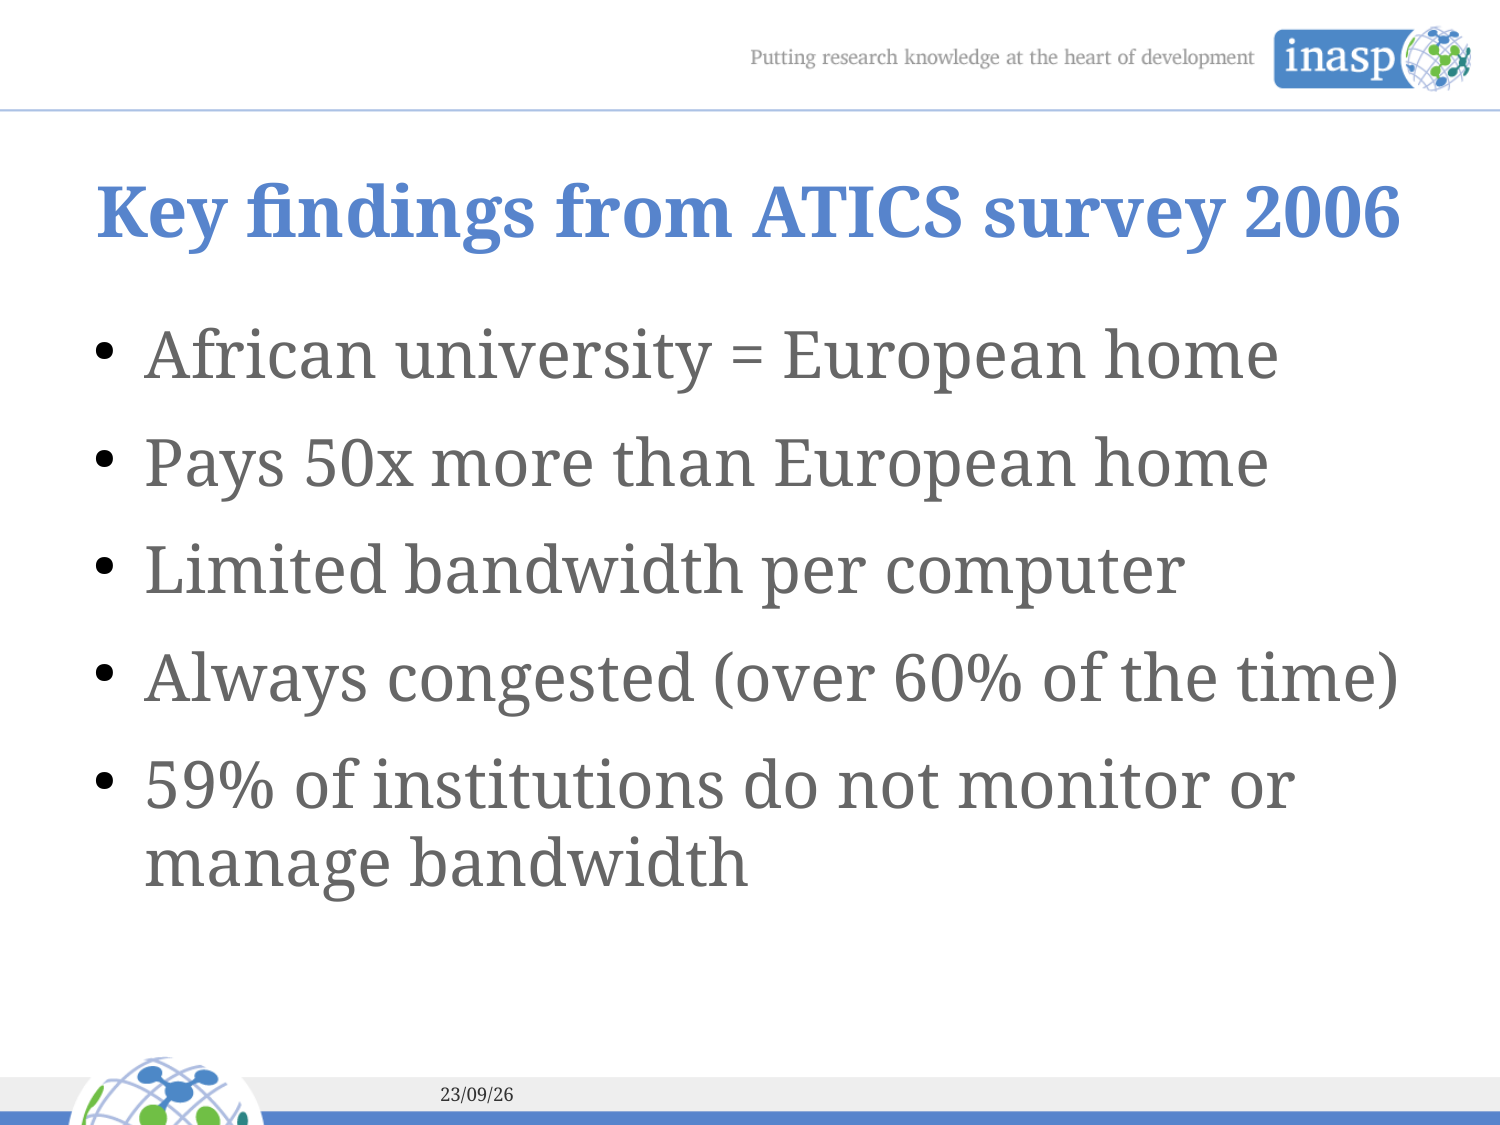

# Key findings from ATICS survey 2006
African university = European home
Pays 50x more than European home
Limited bandwidth per computer
Always congested (over 60% of the time)
59% of institutions do not monitor or manage bandwidth